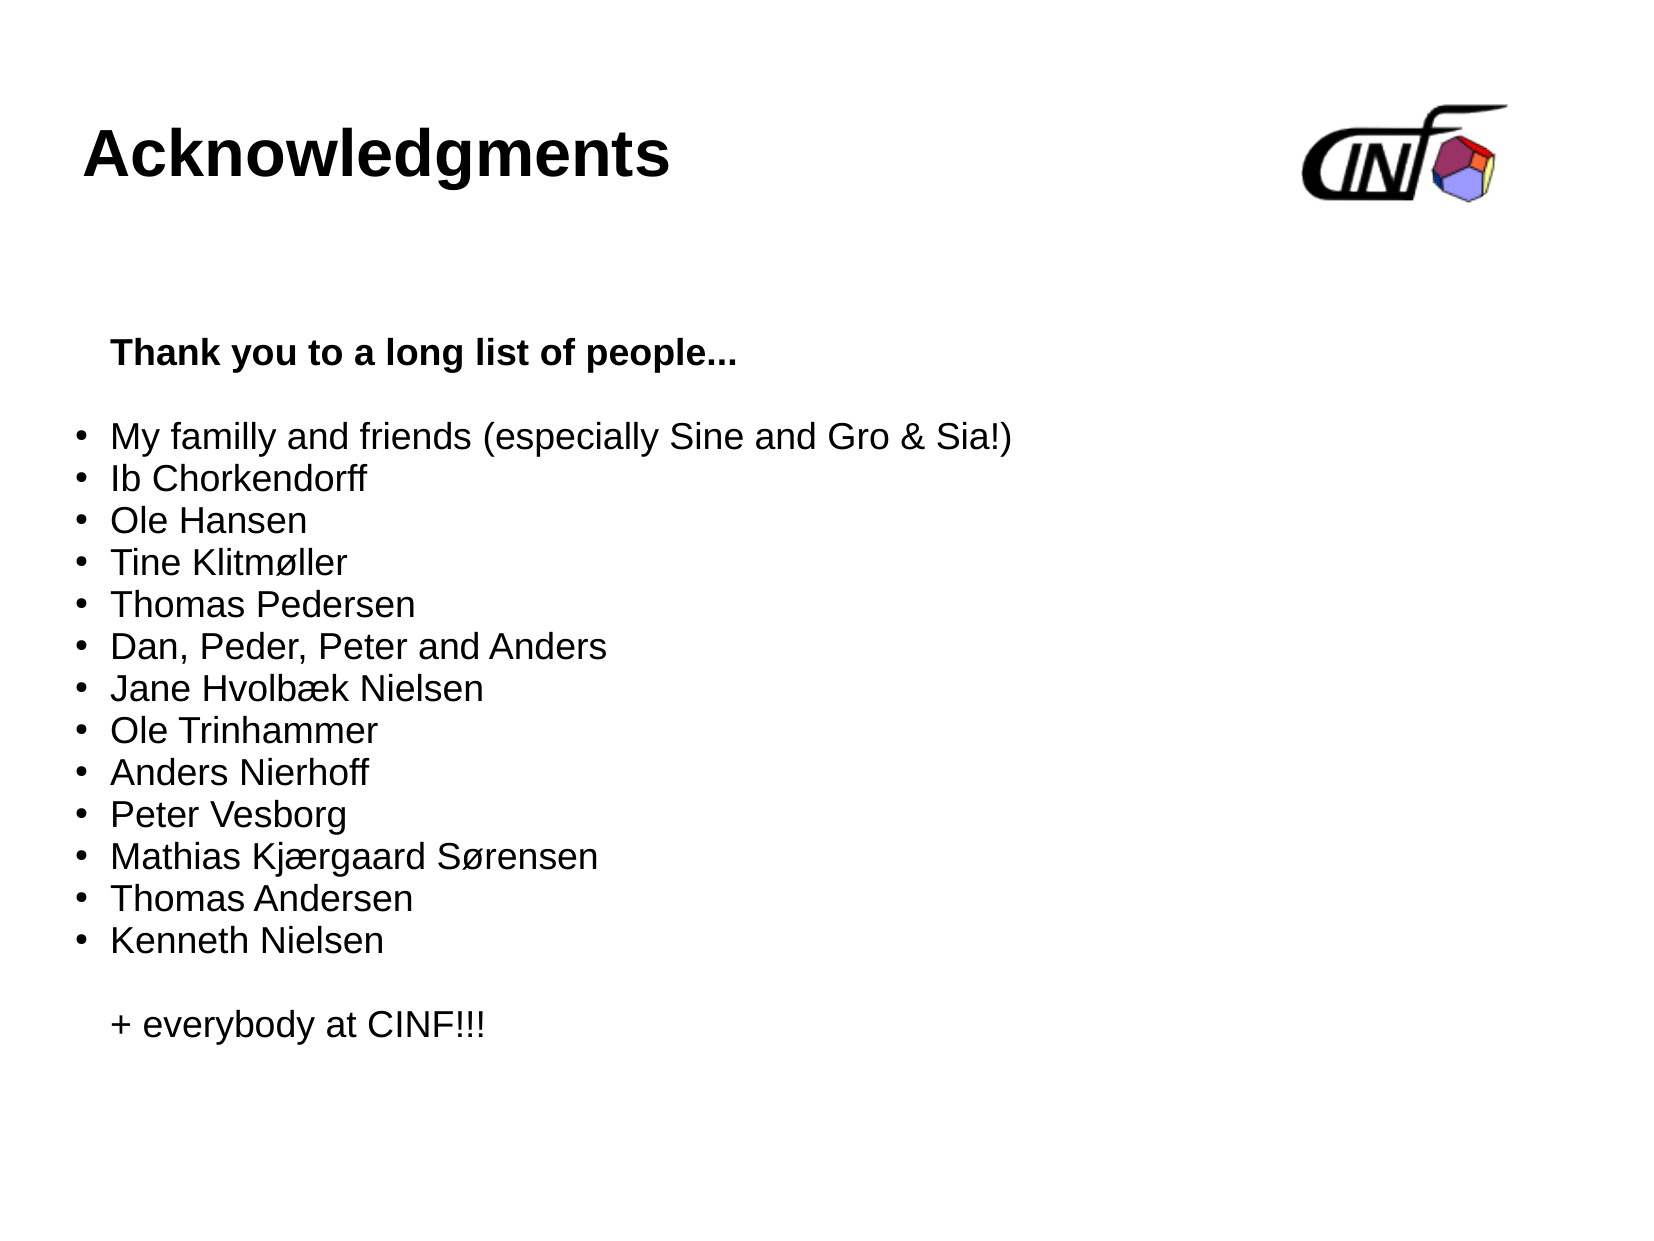

# Acknowledgments
Thank you to a long list of people...
My familly and friends (especially Sine and Gro & Sia!)
Ib Chorkendorff
Ole Hansen
Tine Klitmøller
Thomas Pedersen
Dan, Peder, Peter and Anders
Jane Hvolbæk Nielsen
Ole Trinhammer
Anders Nierhoff
Peter Vesborg
Mathias Kjærgaard Sørensen
Thomas Andersen
Kenneth Nielsen
+ everybody at CINF!!!